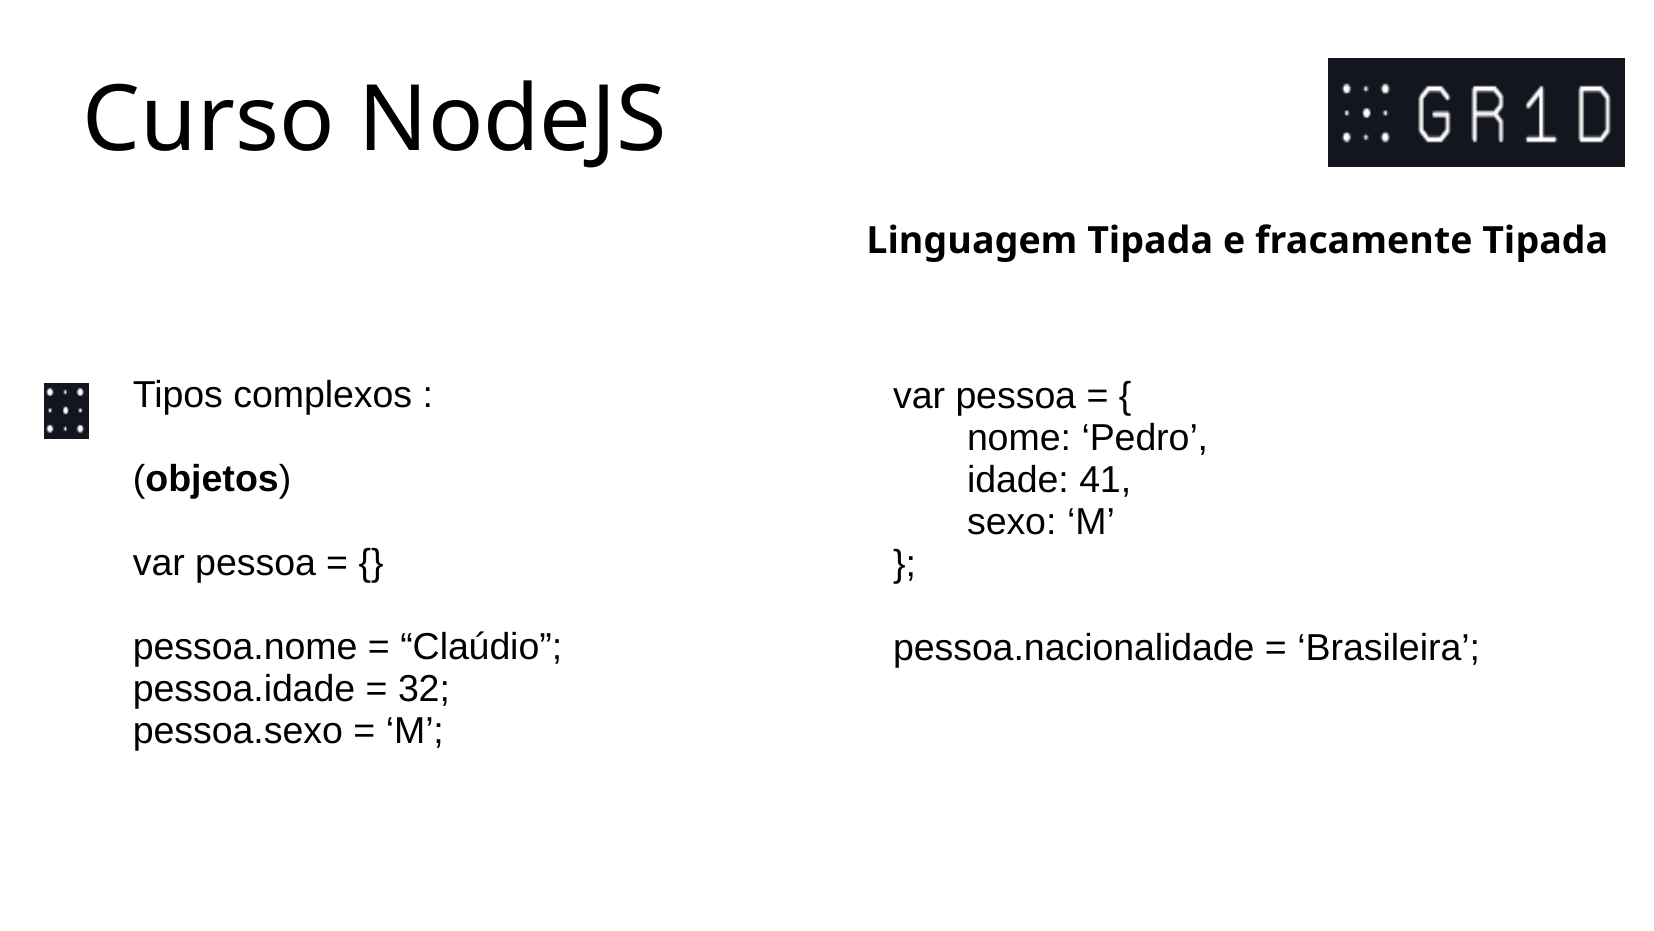

# Curso NodeJS
Linguagem Tipada e fracamente Tipada
Tipos complexos :
(objetos)
var pessoa = {}
pessoa.nome = “Claúdio”;
pessoa.idade = 32;
pessoa.sexo = ‘M’;
var pessoa = {
	nome: ‘Pedro’,
	idade: 41,
	sexo: ‘M’
};
pessoa.nacionalidade = ‘Brasileira’;